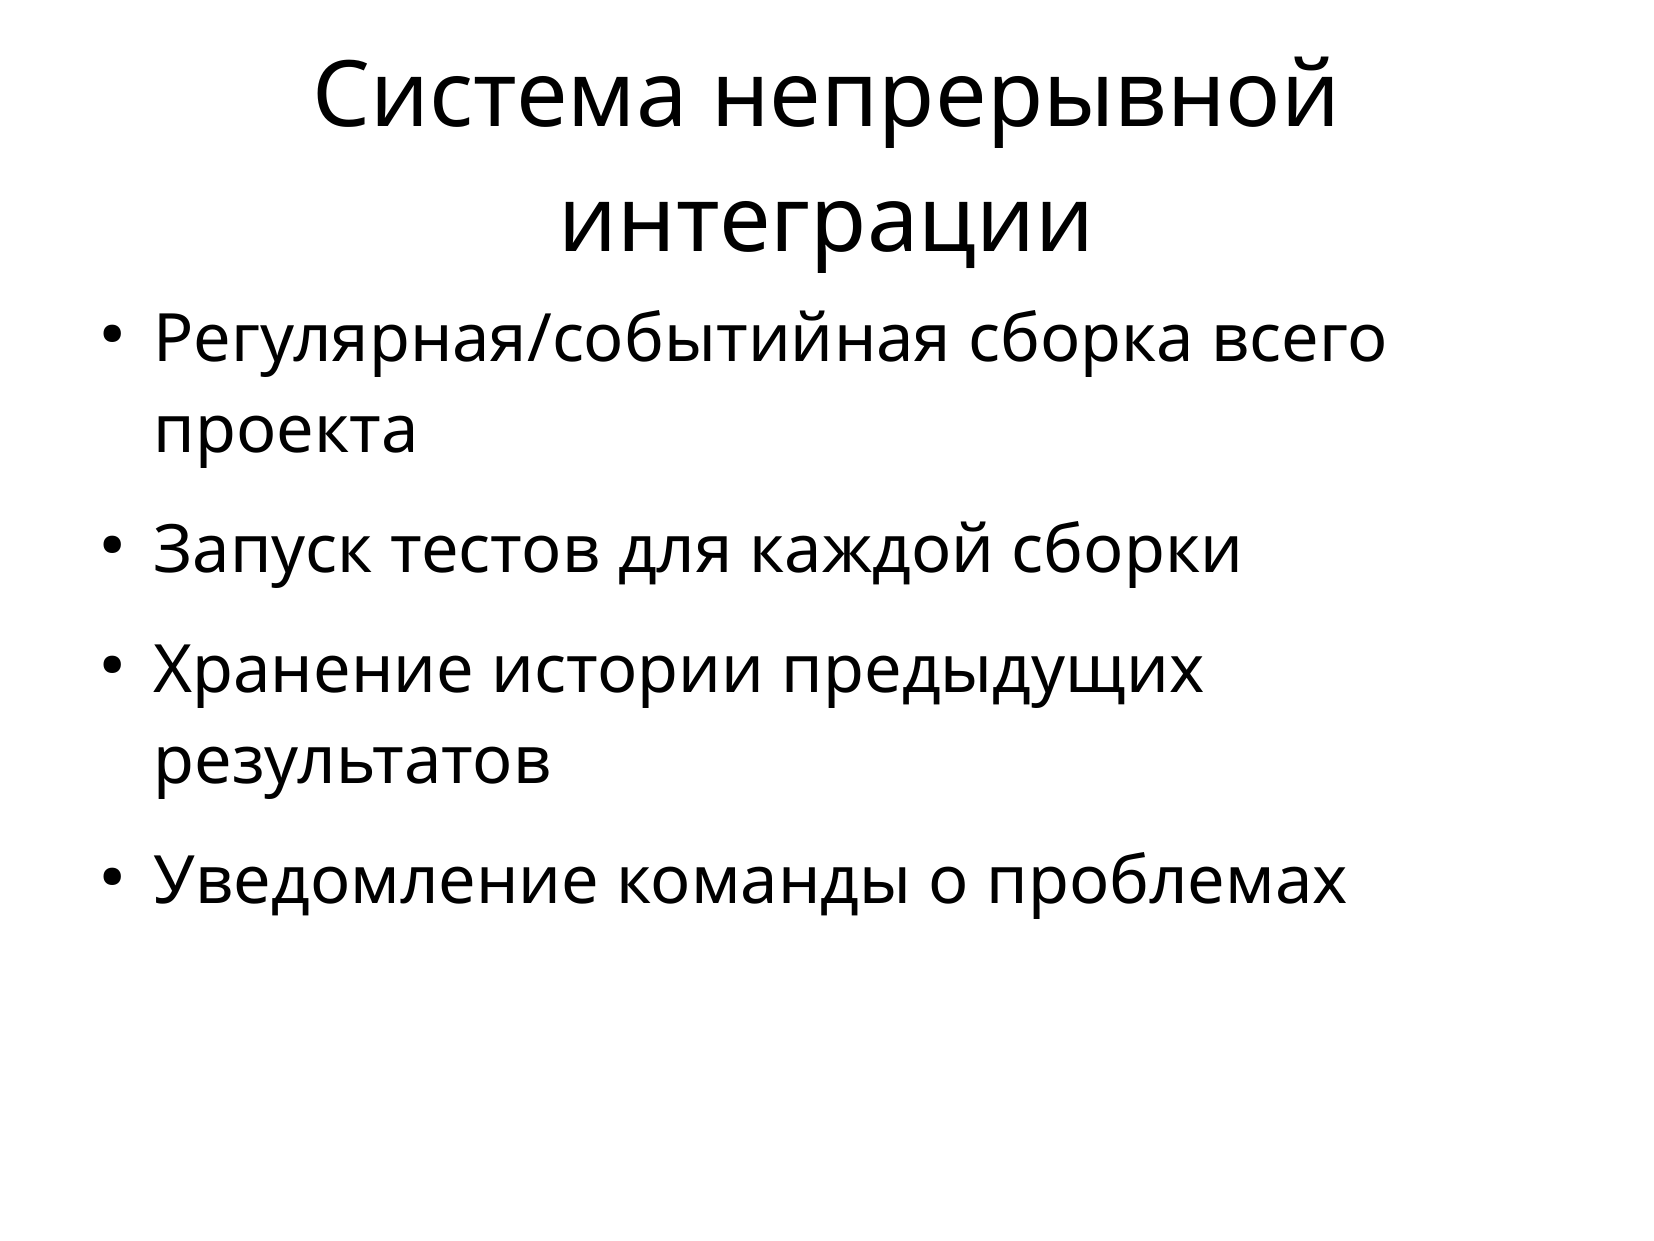

# Система непрерывной интеграции
Регулярная/событийная сборка всего проекта
Запуск тестов для каждой сборки
Хранение истории предыдущих результатов
Уведомление команды о проблемах